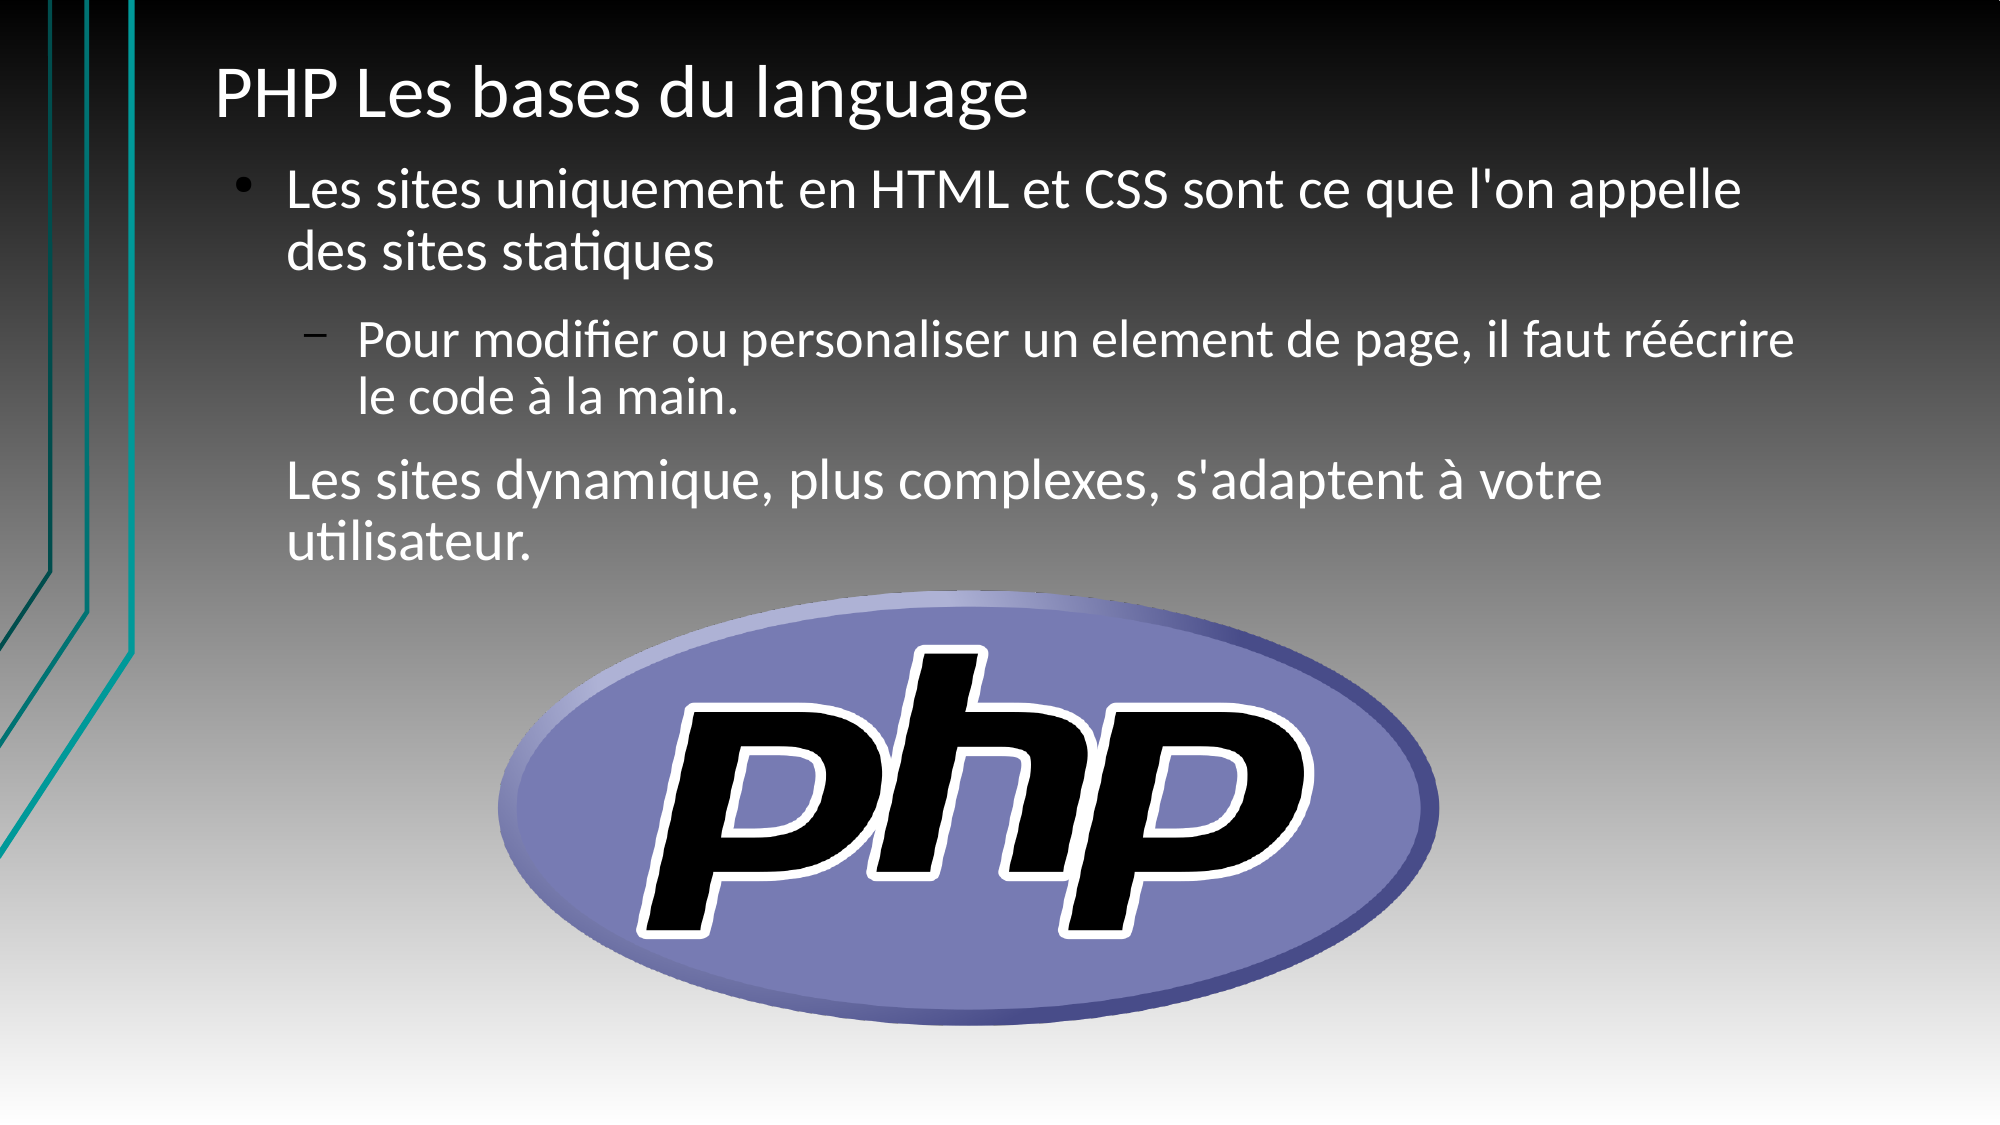

Les sites uniquement en HTML et CSS sont ce que l'on appelle des sites statiques
Pour modifier ou personaliser un element de page, il faut réécrire le code à la main.
Les sites dynamique, plus complexes, s'adaptent à votre utilisateur.
# PHP Les bases du language